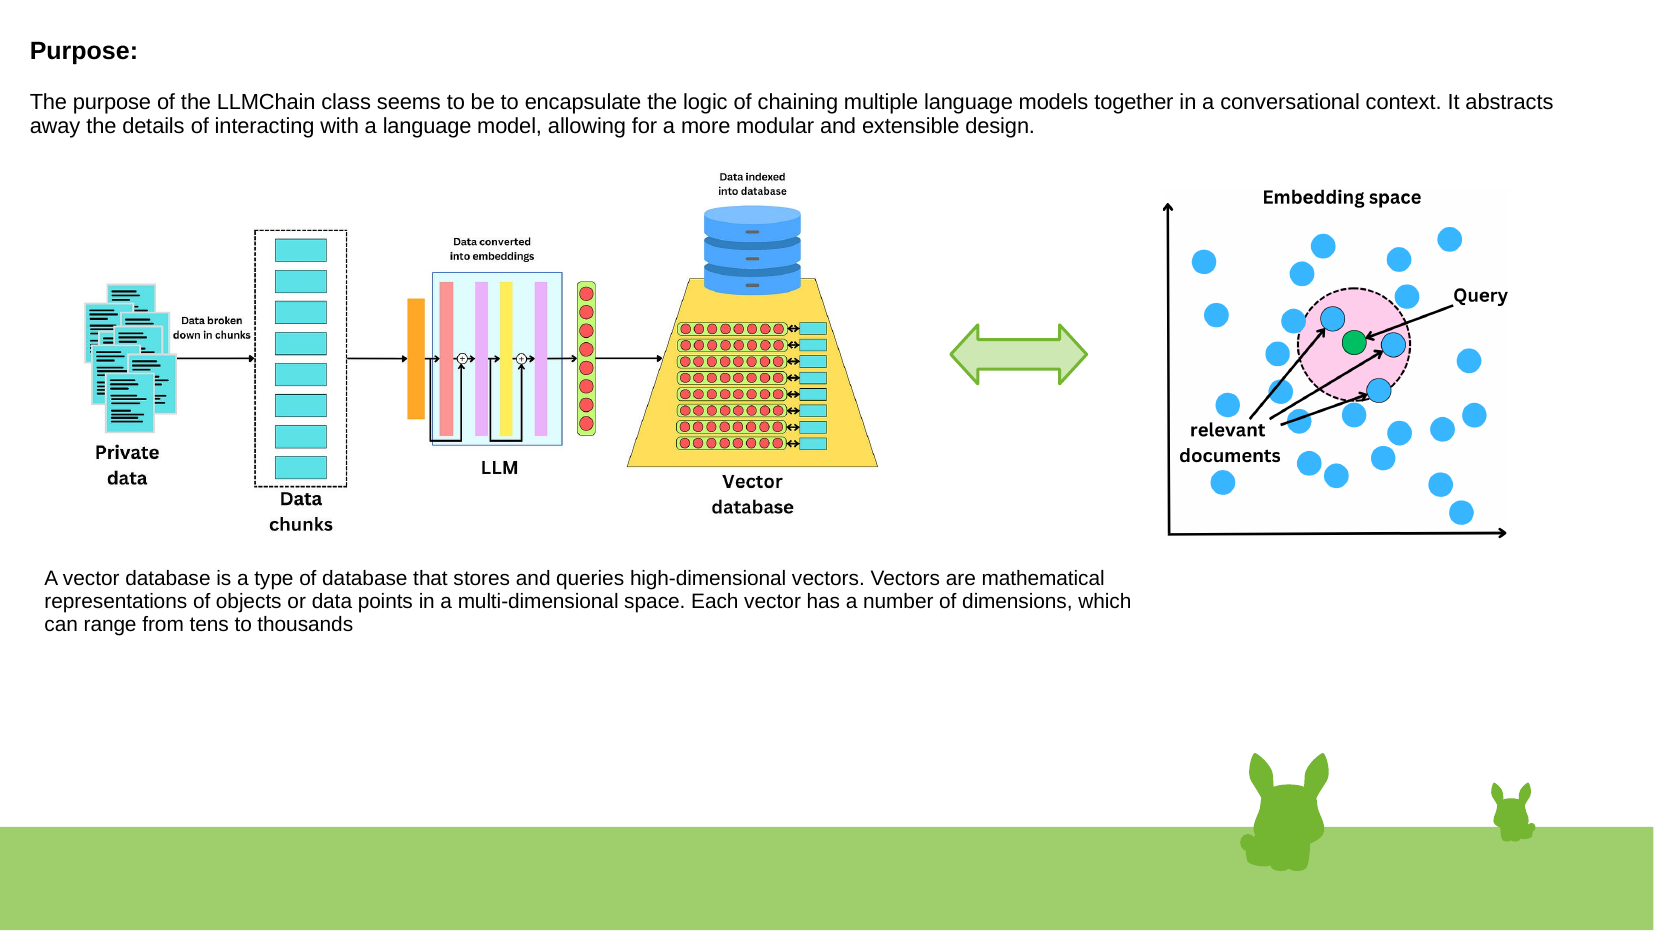

Purpose:
The purpose of the LLMChain class seems to be to encapsulate the logic of chaining multiple language models together in a conversational context. It abstracts away the details of interacting with a language model, allowing for a more modular and extensible design.
A vector database is a type of database that stores and queries high-dimensional vectors. Vectors are mathematical representations of objects or data points in a multi-dimensional space. Each vector has a number of dimensions, which can range from tens to thousands